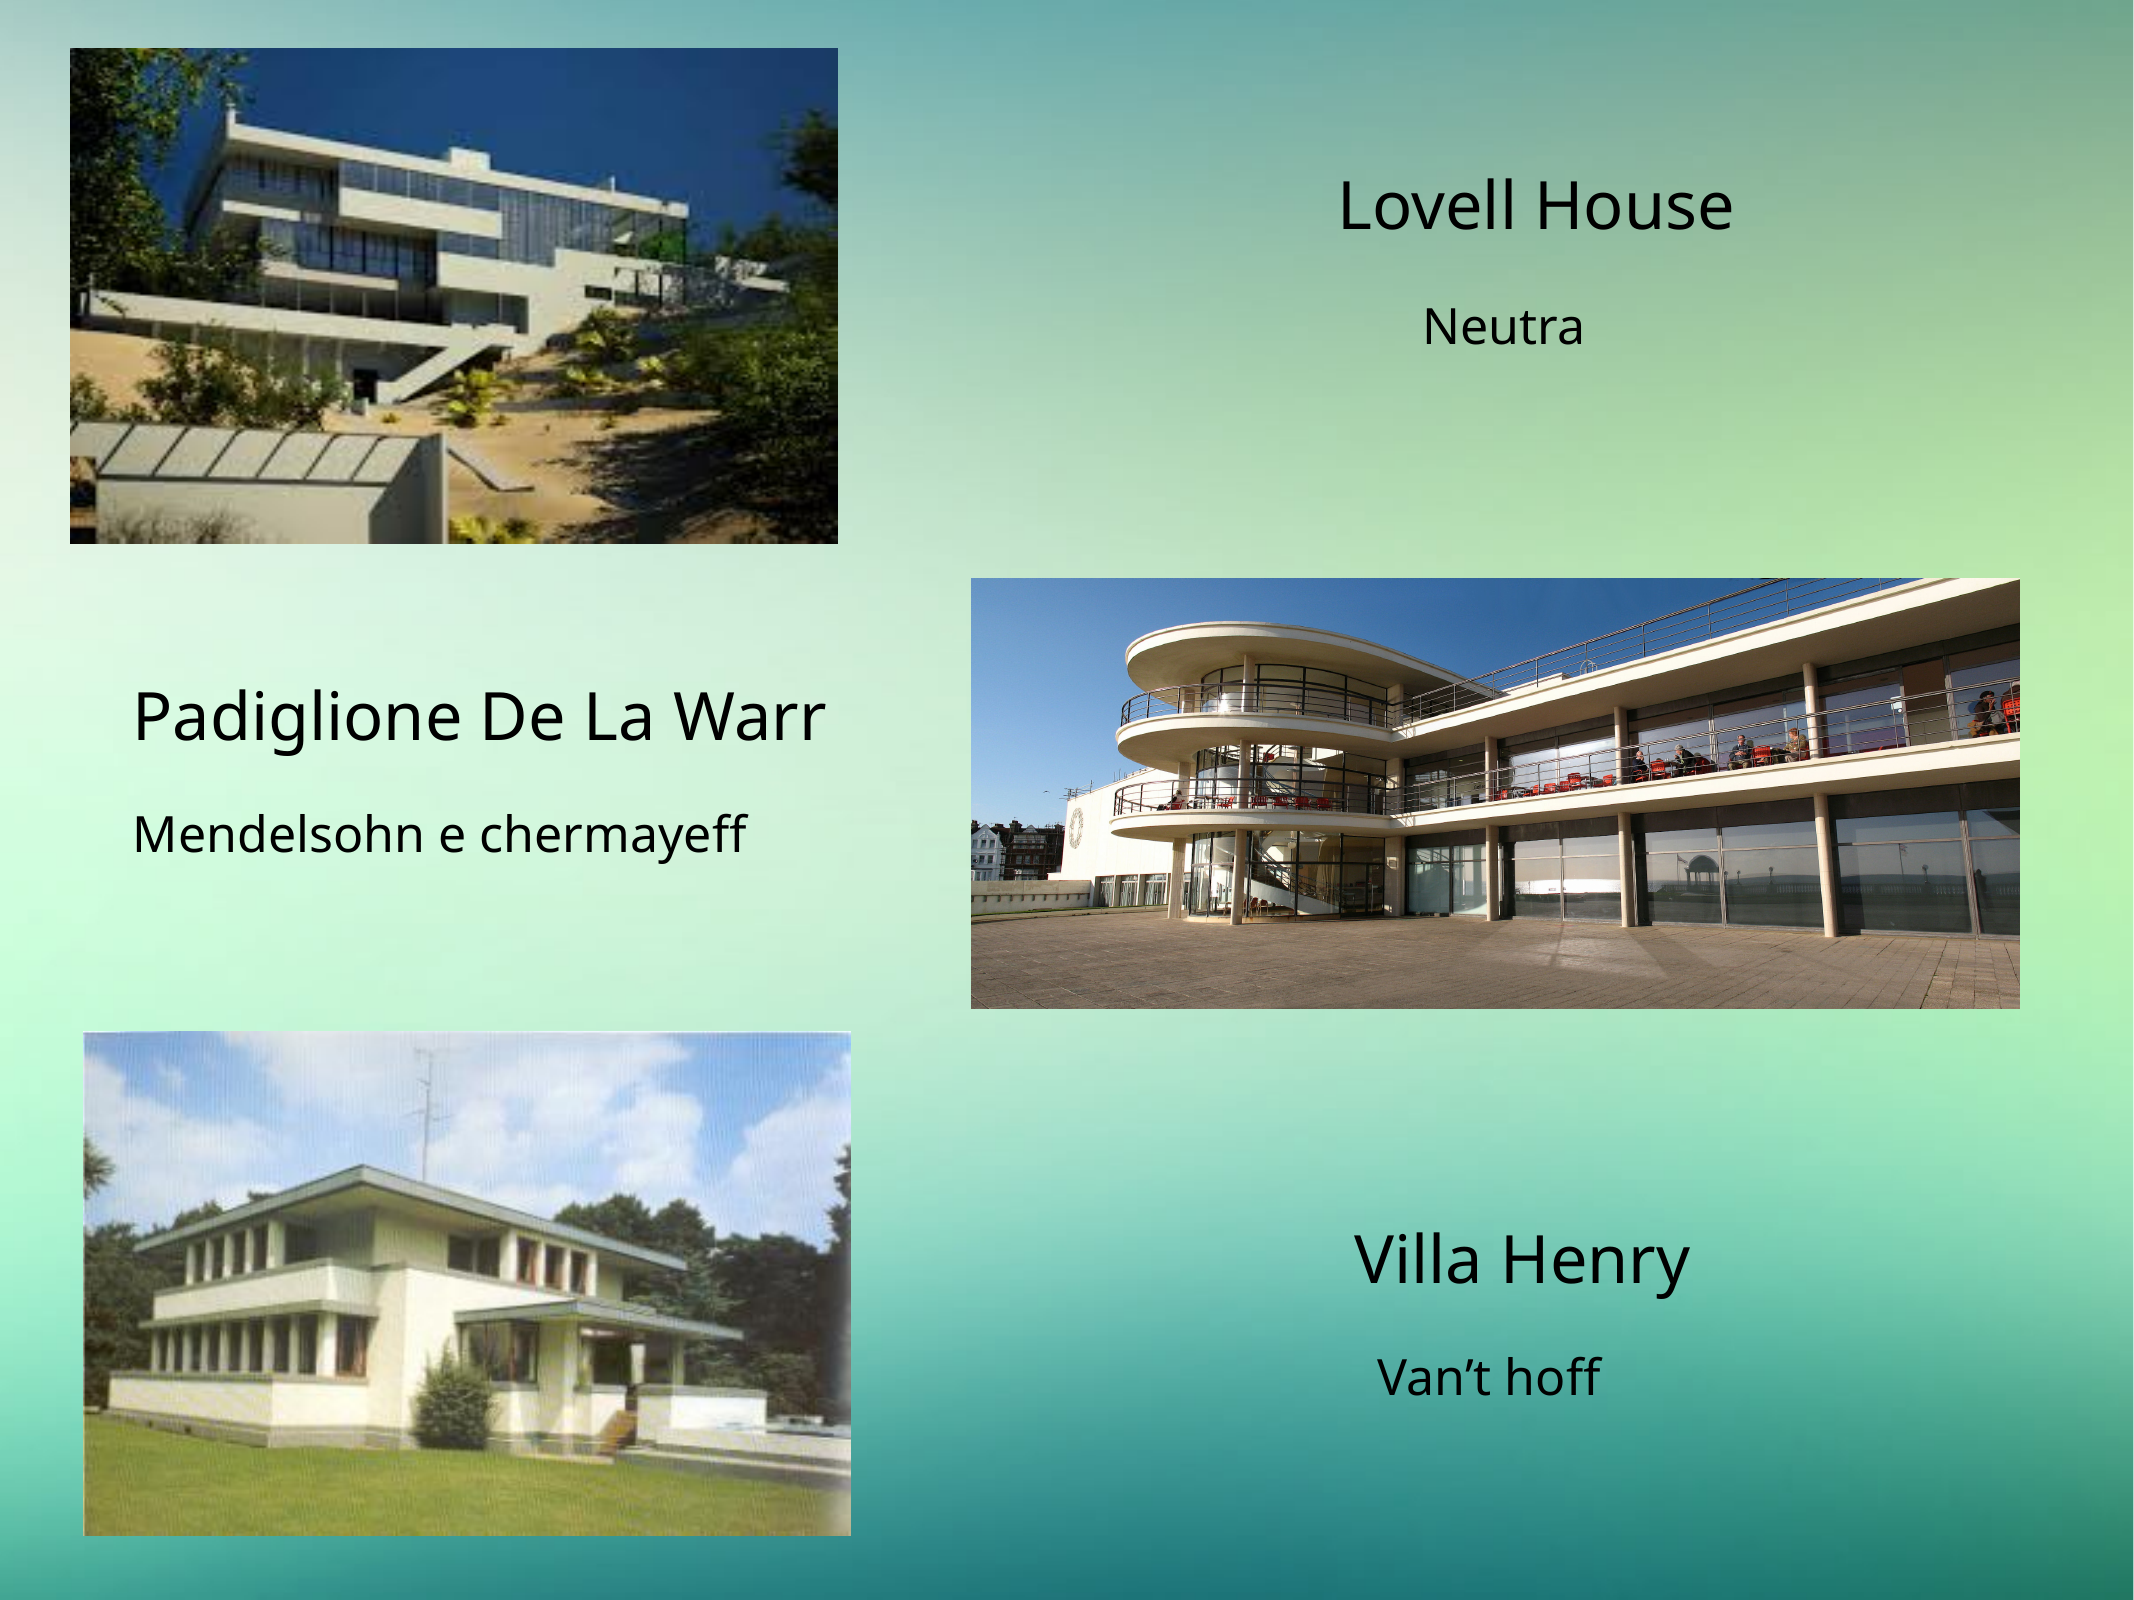

Lovell House
Neutra
Padiglione De La Warr
Mendelsohn e chermayeff
Villa Henry
Van’t hoff